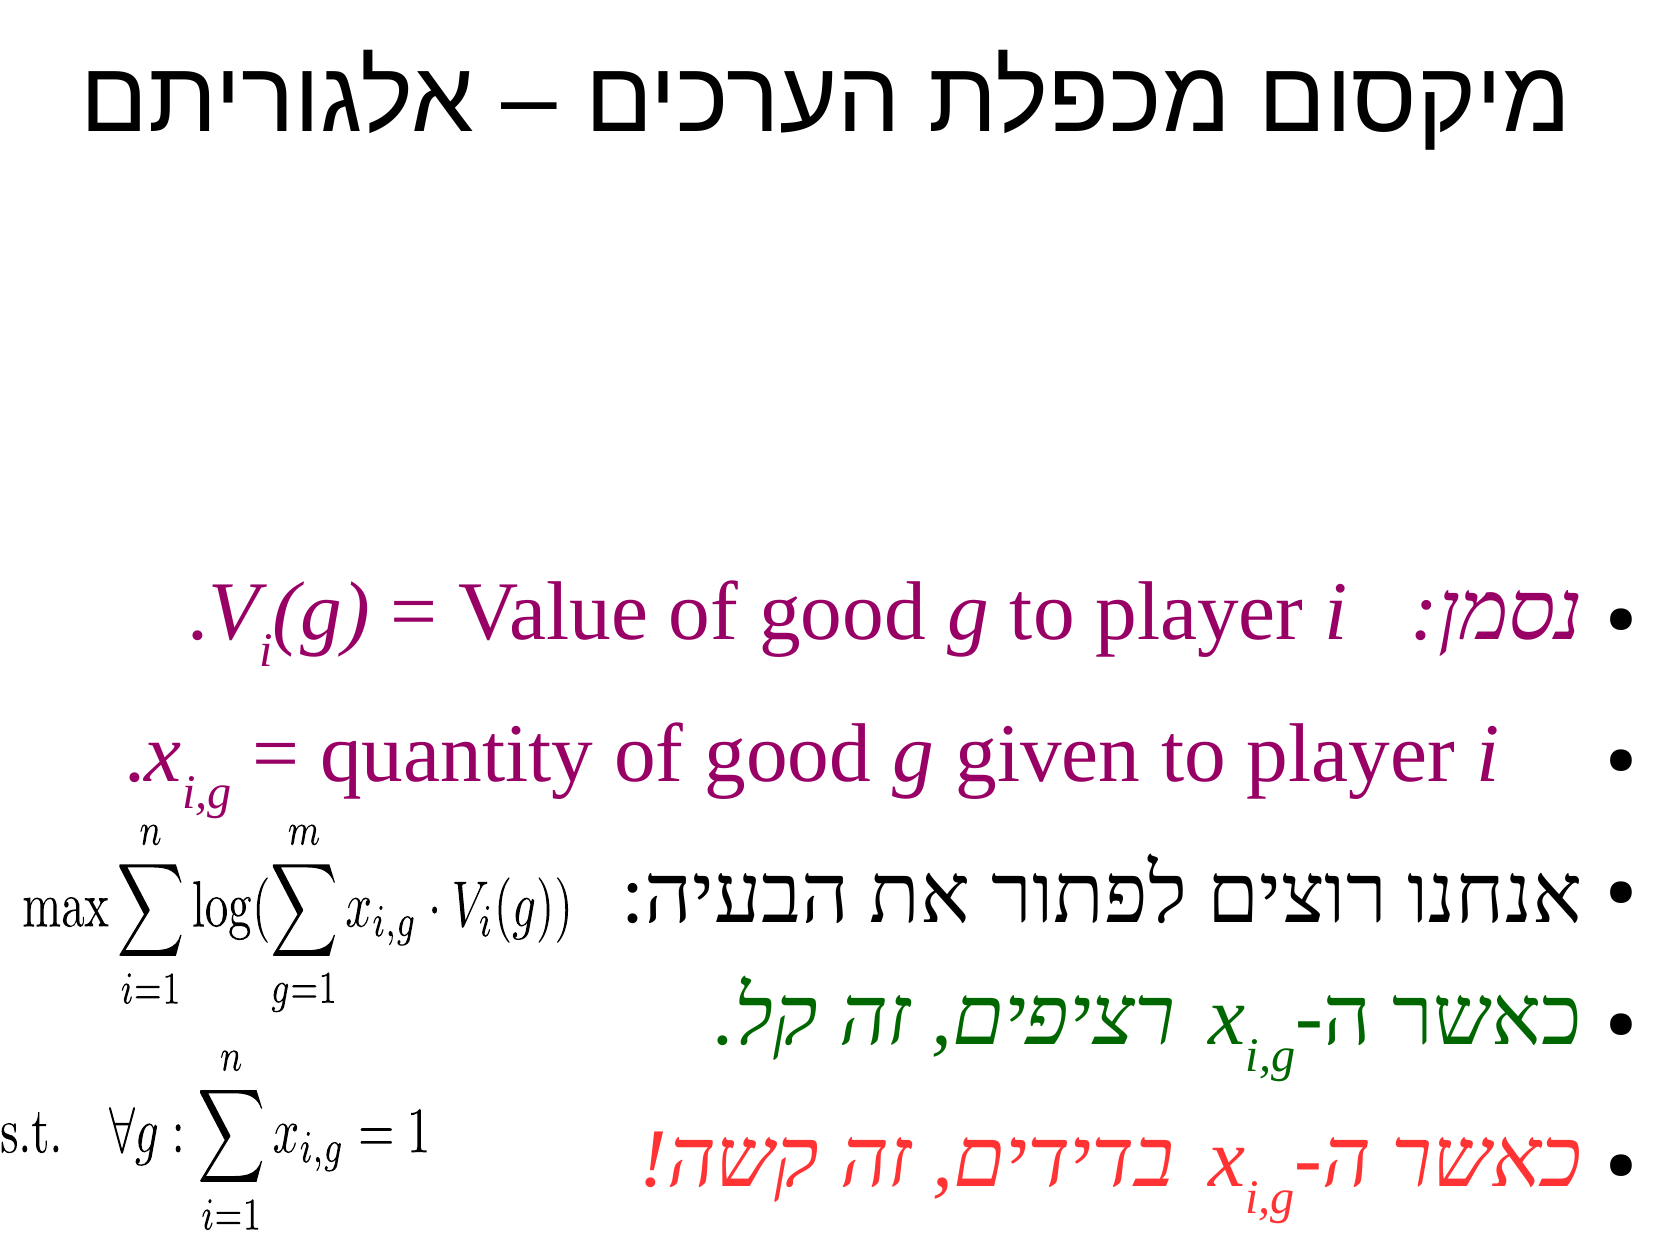

מיקסום מכפלת הערכים – אלגוריתם
# נסמן: Vi(g) = Value of good g to player i.
 xi,g = quantity of good g given to player i.
אנחנו רוצים לפתור את הבעיה:
כאשר ה-xi,g רציפים, זה קל.
כאשר ה-xi,g בדידים, זה קשה!